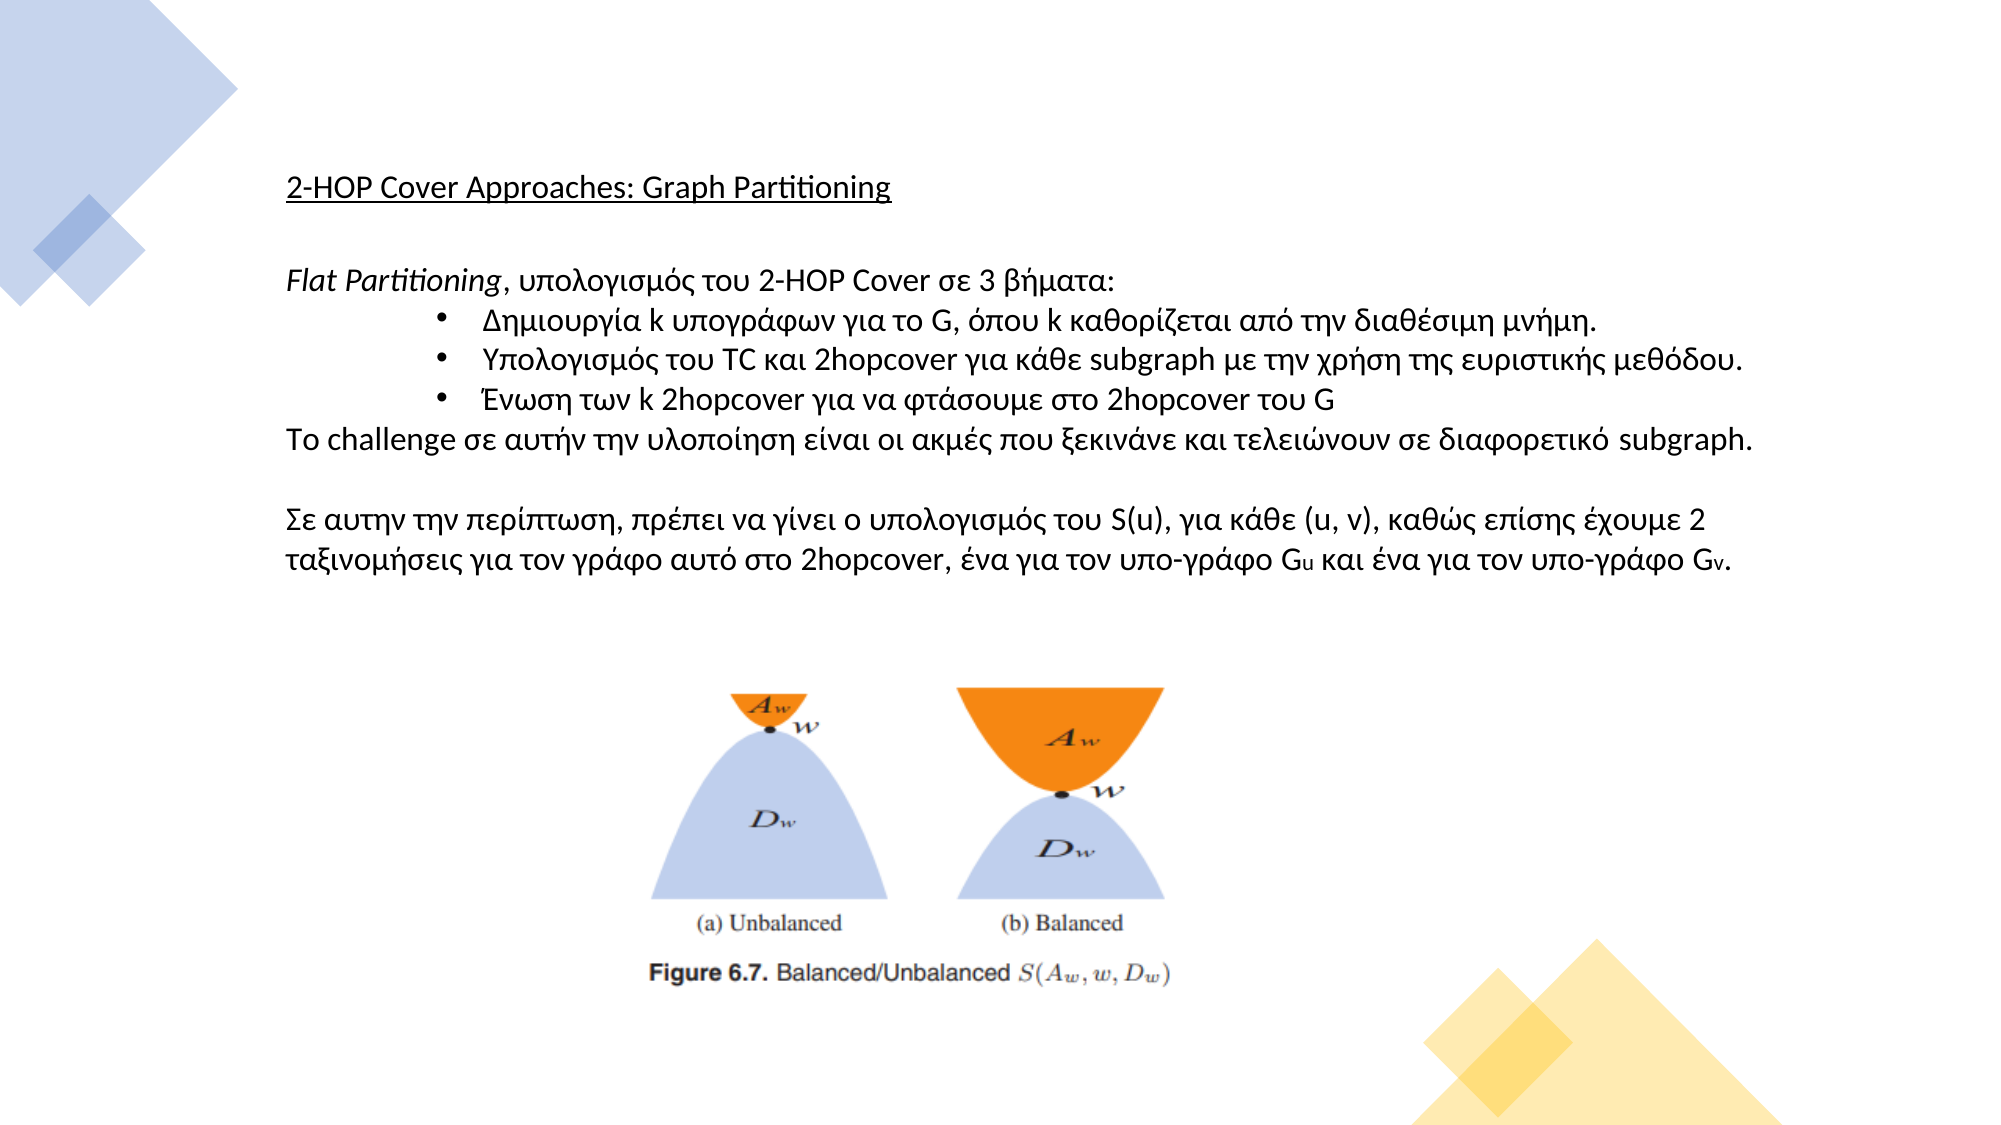

2-HOP Cover Approaches: Graph Partitioning
Flat Partitioning, υπολογισμός του 2-HOP Cover σε 3 βήματα:
Δημιουργία k υπογράφων για το G, όπου k καθορίζεται από την διαθέσιμη μνήμη.
Υπολογισμός του TC και 2hopcover για κάθε subgraph με την χρήση της ευριστικής μεθόδου.
Ένωση των k 2hopcover για να φτάσουμε στο 2hopcover του G
Το challenge σε αυτήν την υλοποίηση είναι οι ακμές που ξεκινάνε και τελειώνουν σε διαφορετικό subgraph.
Σε αυτην την περίπτωση, πρέπει να γίνει ο υπολογισμός του S(u), για κάθε (u, v), καθώς επίσης έχουμε 2 ταξινομήσεις για τον γράφο αυτό στο 2hopcover, ένα για τον υπο-γράφο Gu και ένα για τον υπο-γράφο Gv.